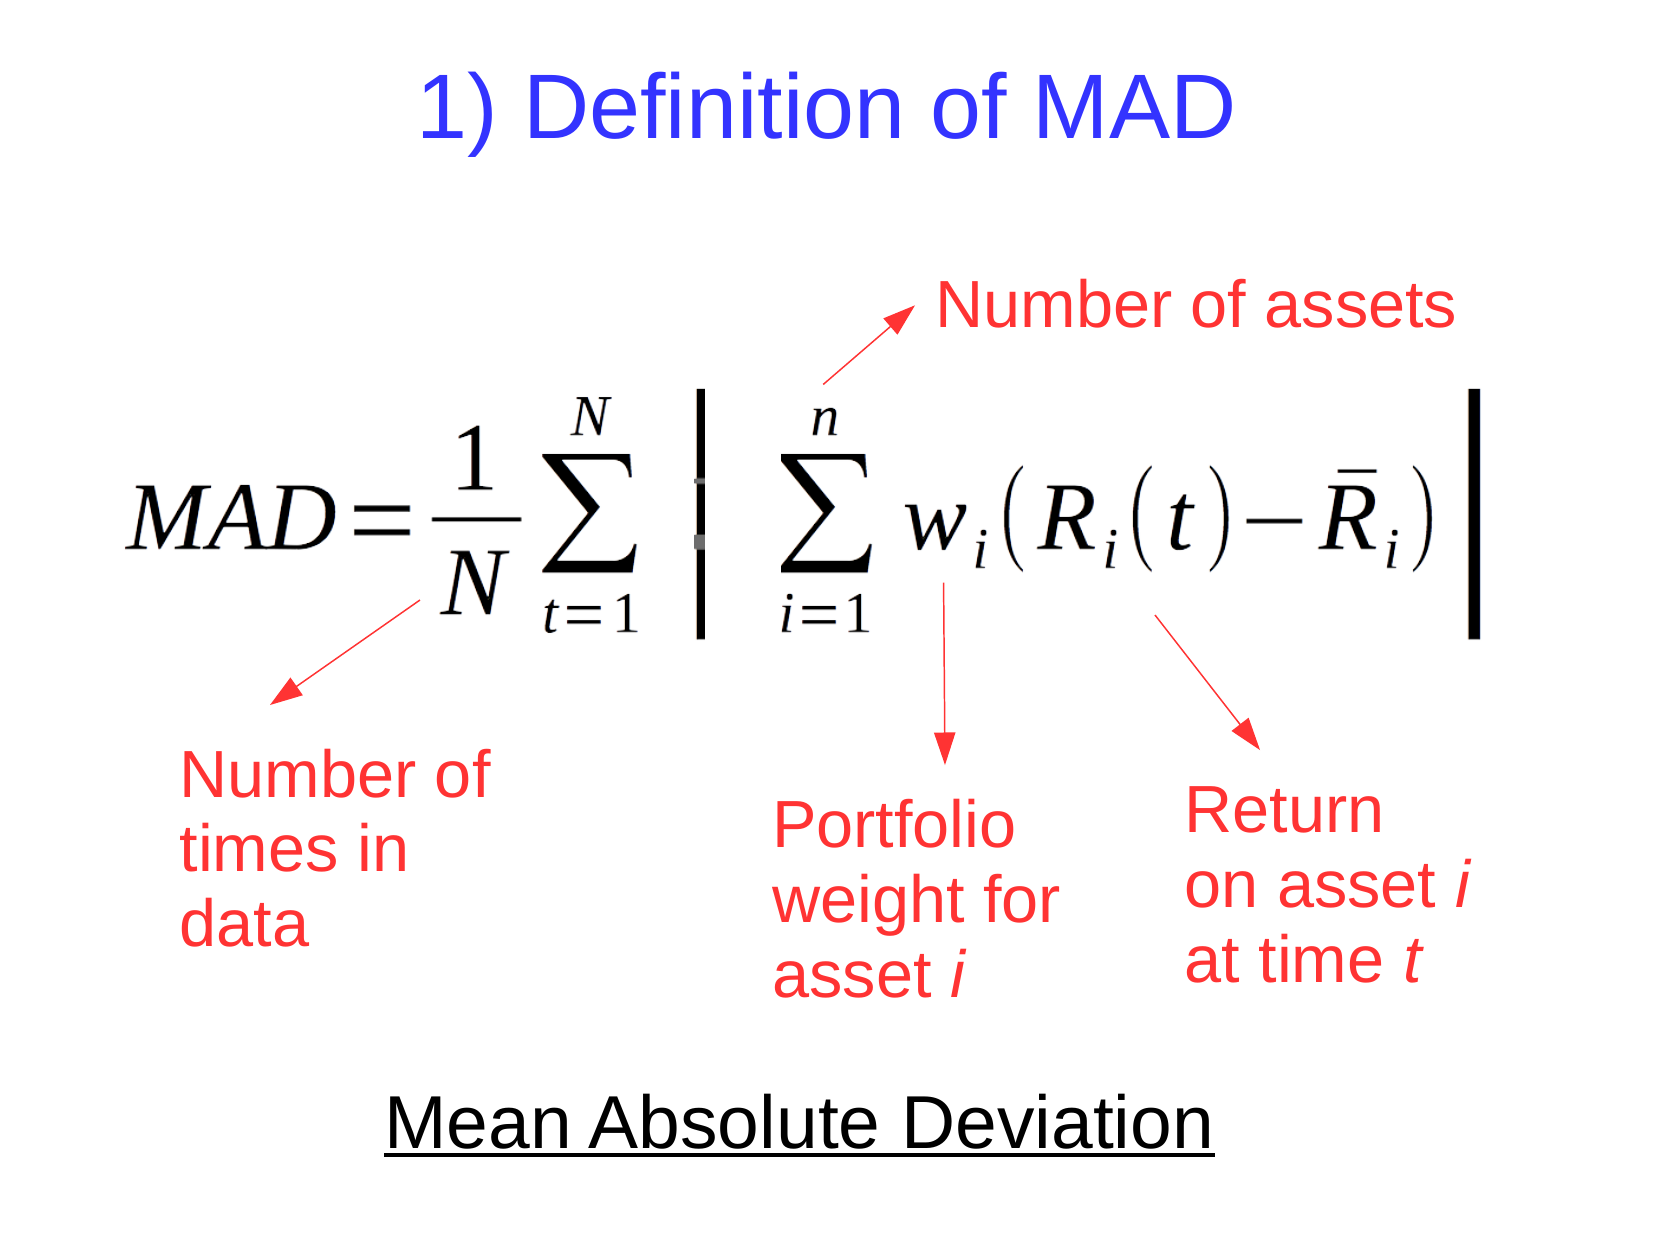

# 1) Definition of MAD
Number of assets
Number of times in data
Return on asset i at time t
Portfolio weight for asset i
Mean Absolute Deviation